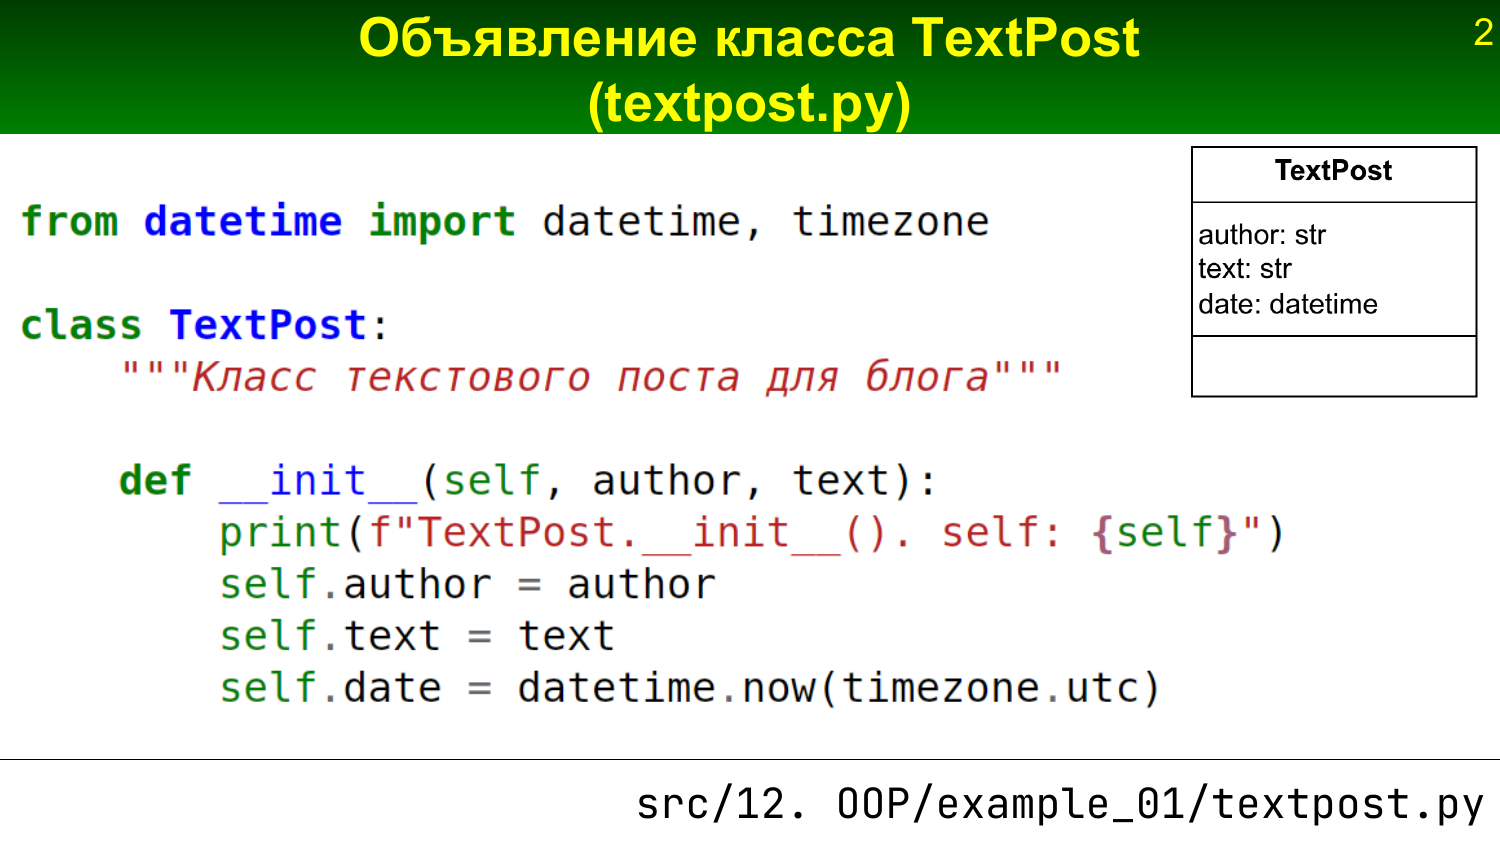

# Объявление класса TextPost (textpost.py)
src/12. OOP/example_01/textpost.py